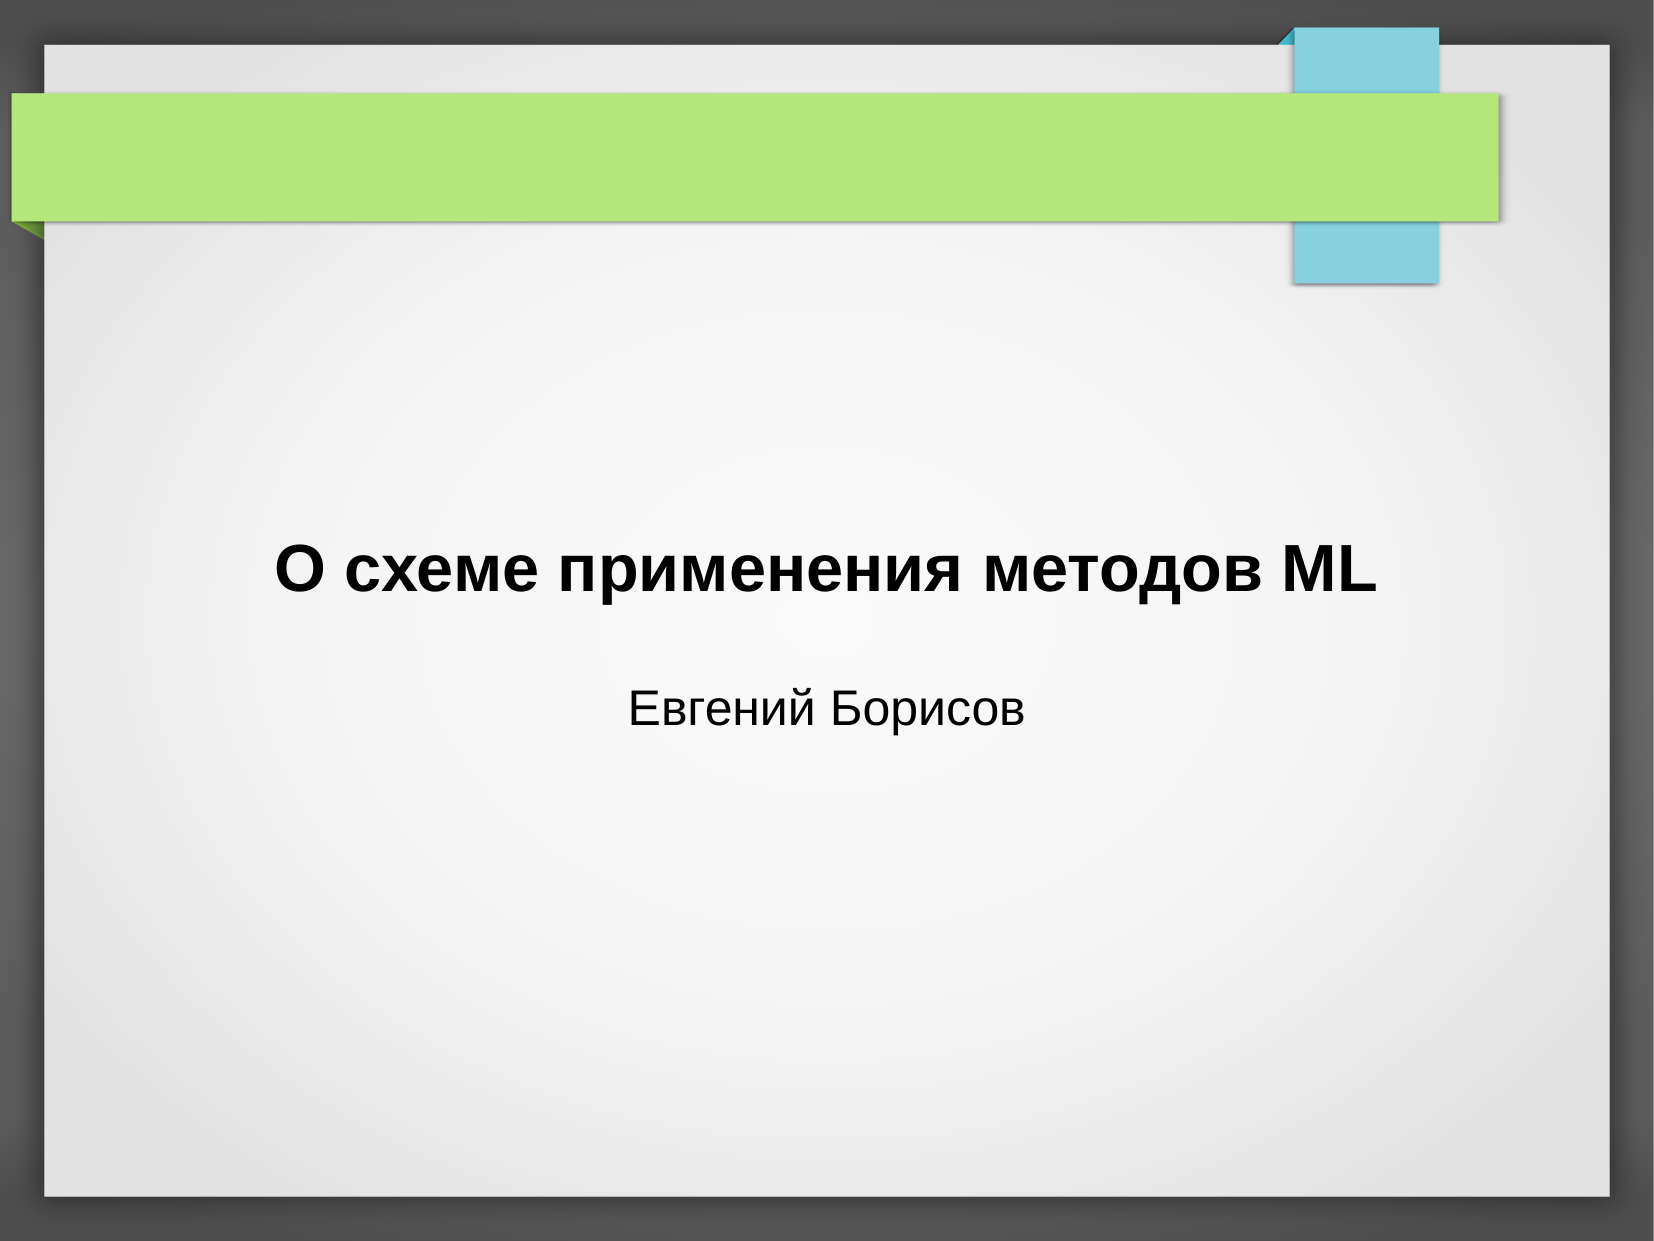

# О схеме применения методов ML
Евгений Борисов